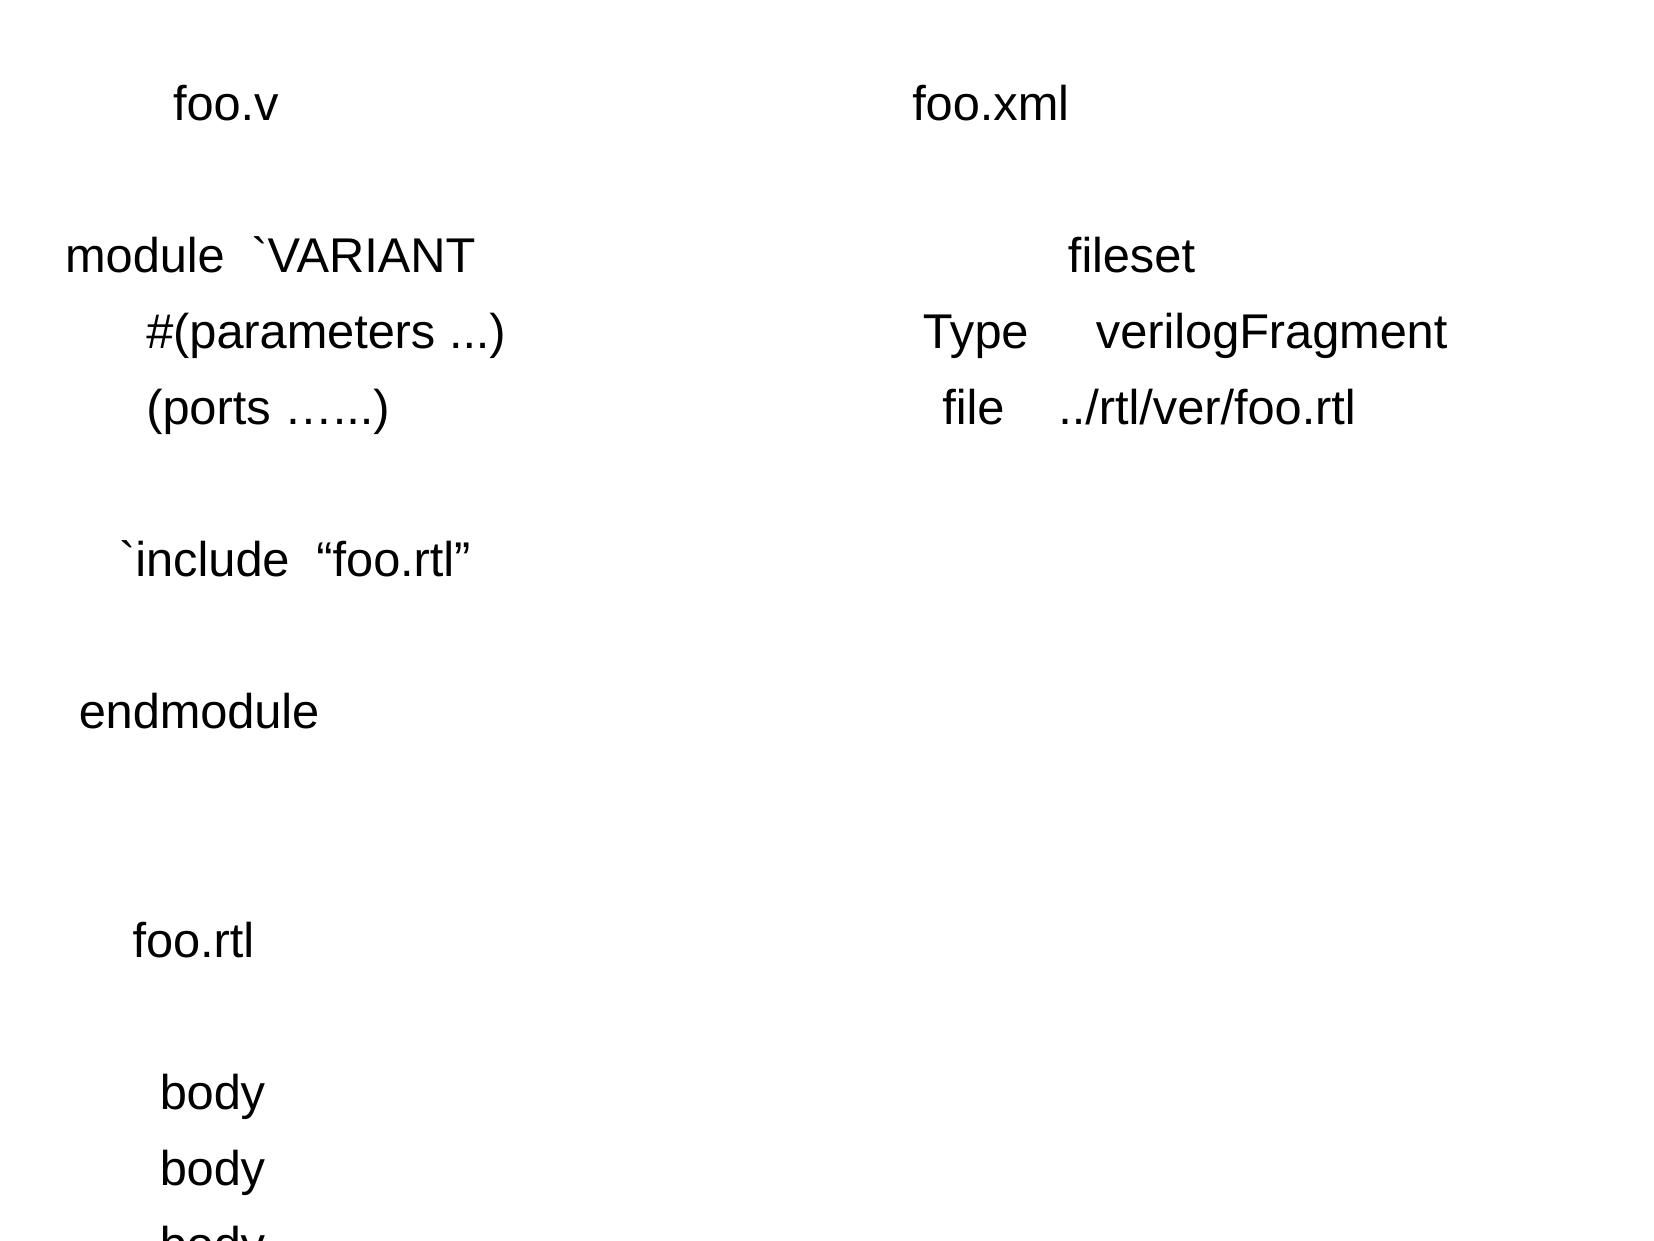

foo.v foo.xml
 module `VARIANT fileset
 #(parameters ...) Type verilogFragment
 (ports …...) file ../rtl/ver/foo.rtl
 `include “foo.rtl”
 endmodule
 foo.rtl
 body
 body
 body
#